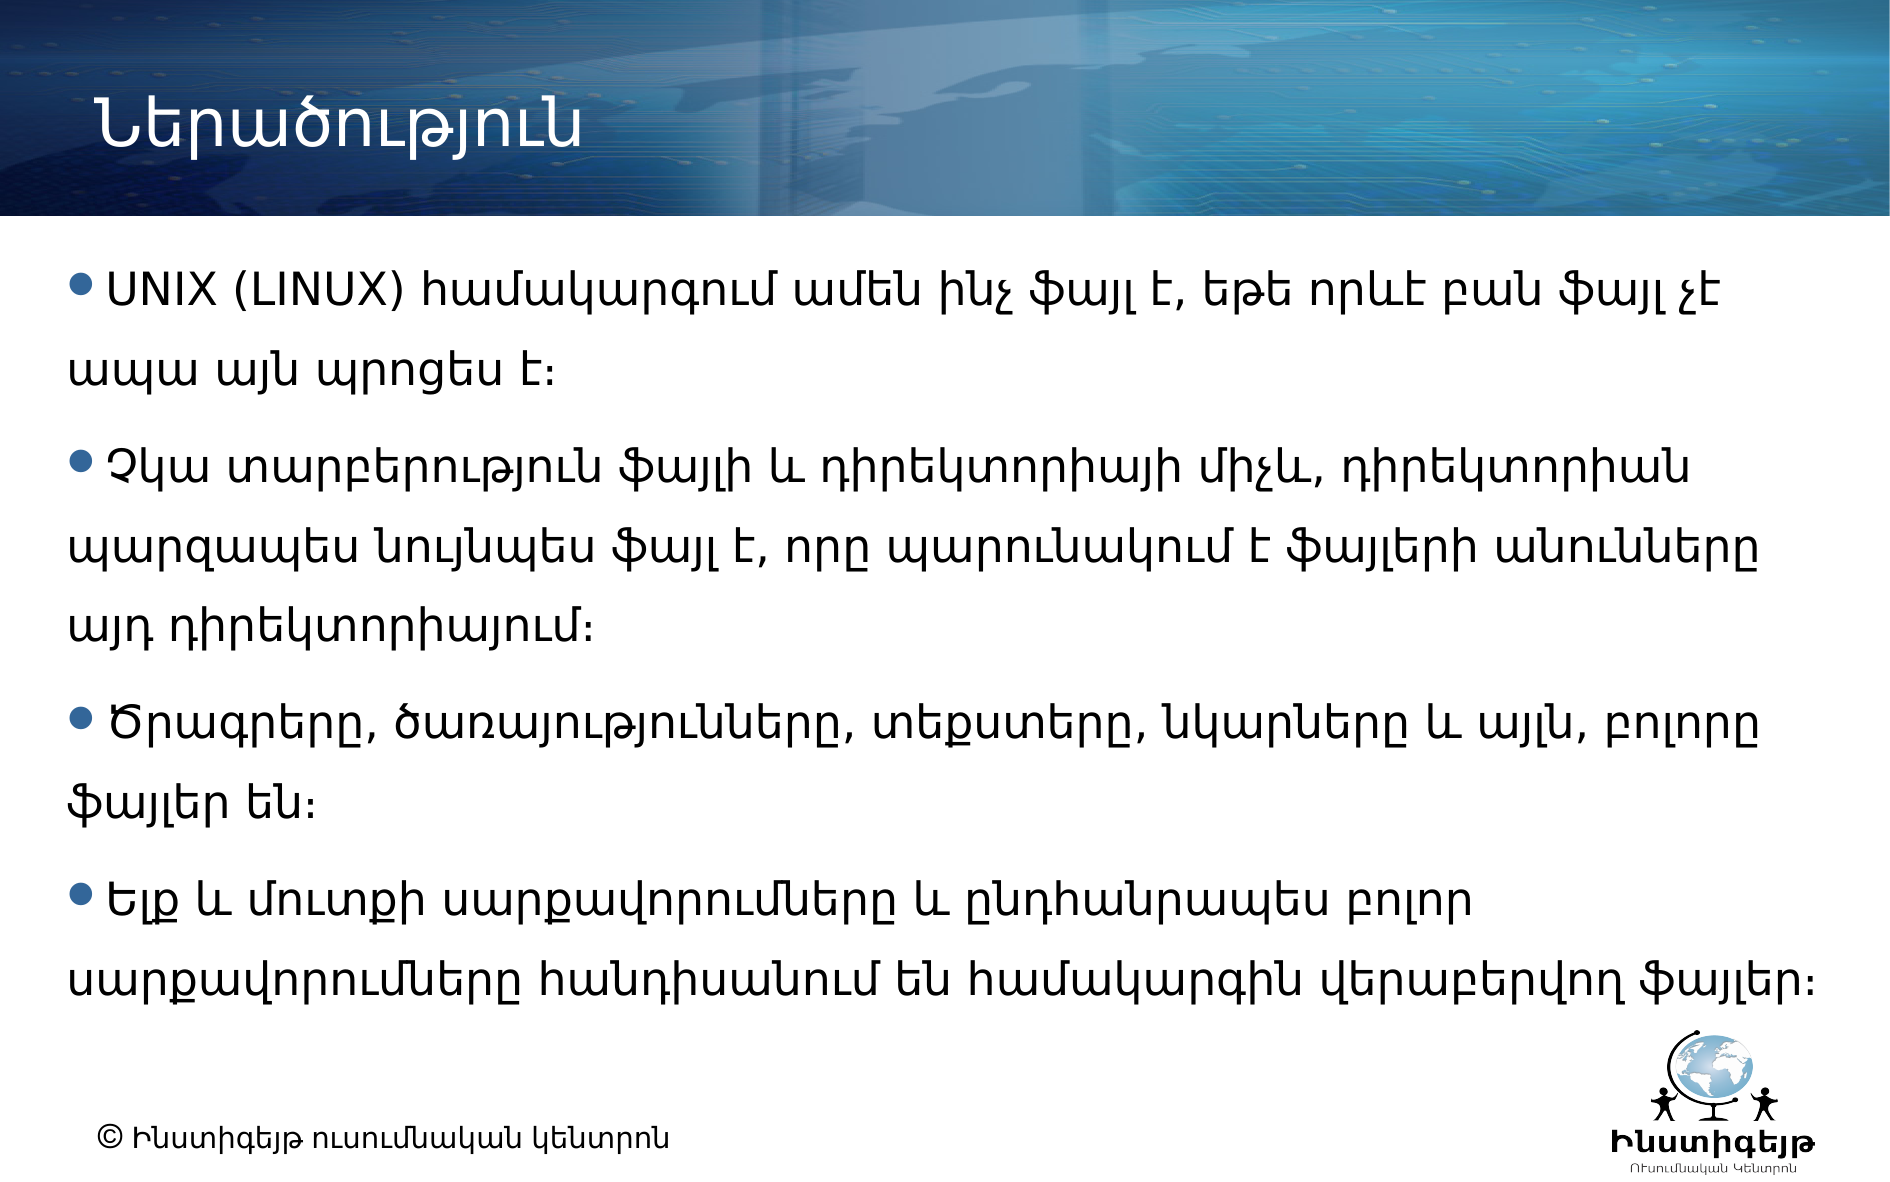

# Ներածություն
UNIX (LINUX) համակարգում ամեն ինչ ֆայլ է, եթե որևէ բան ֆայլ չէ ապա այն պրոցես է։
Չկա տարբերություն ֆայլի և դիրեկտորիայի միչև, դիրեկտորիան պարզապես նույնպես ֆայլ է, որը պարունակում է ֆայլերի անունները այդ դիրեկտորիայում։
Ծրագրերը, ծառայությունները, տեքստերը, նկարները և այլն, բոլորը ֆայլեր են։
Ելք և մուտքի սարքավորումները և ընդհանրապես բոլոր սարքավորումները հանդիսանում են համակարգին վերաբերվող ֆայլեր։